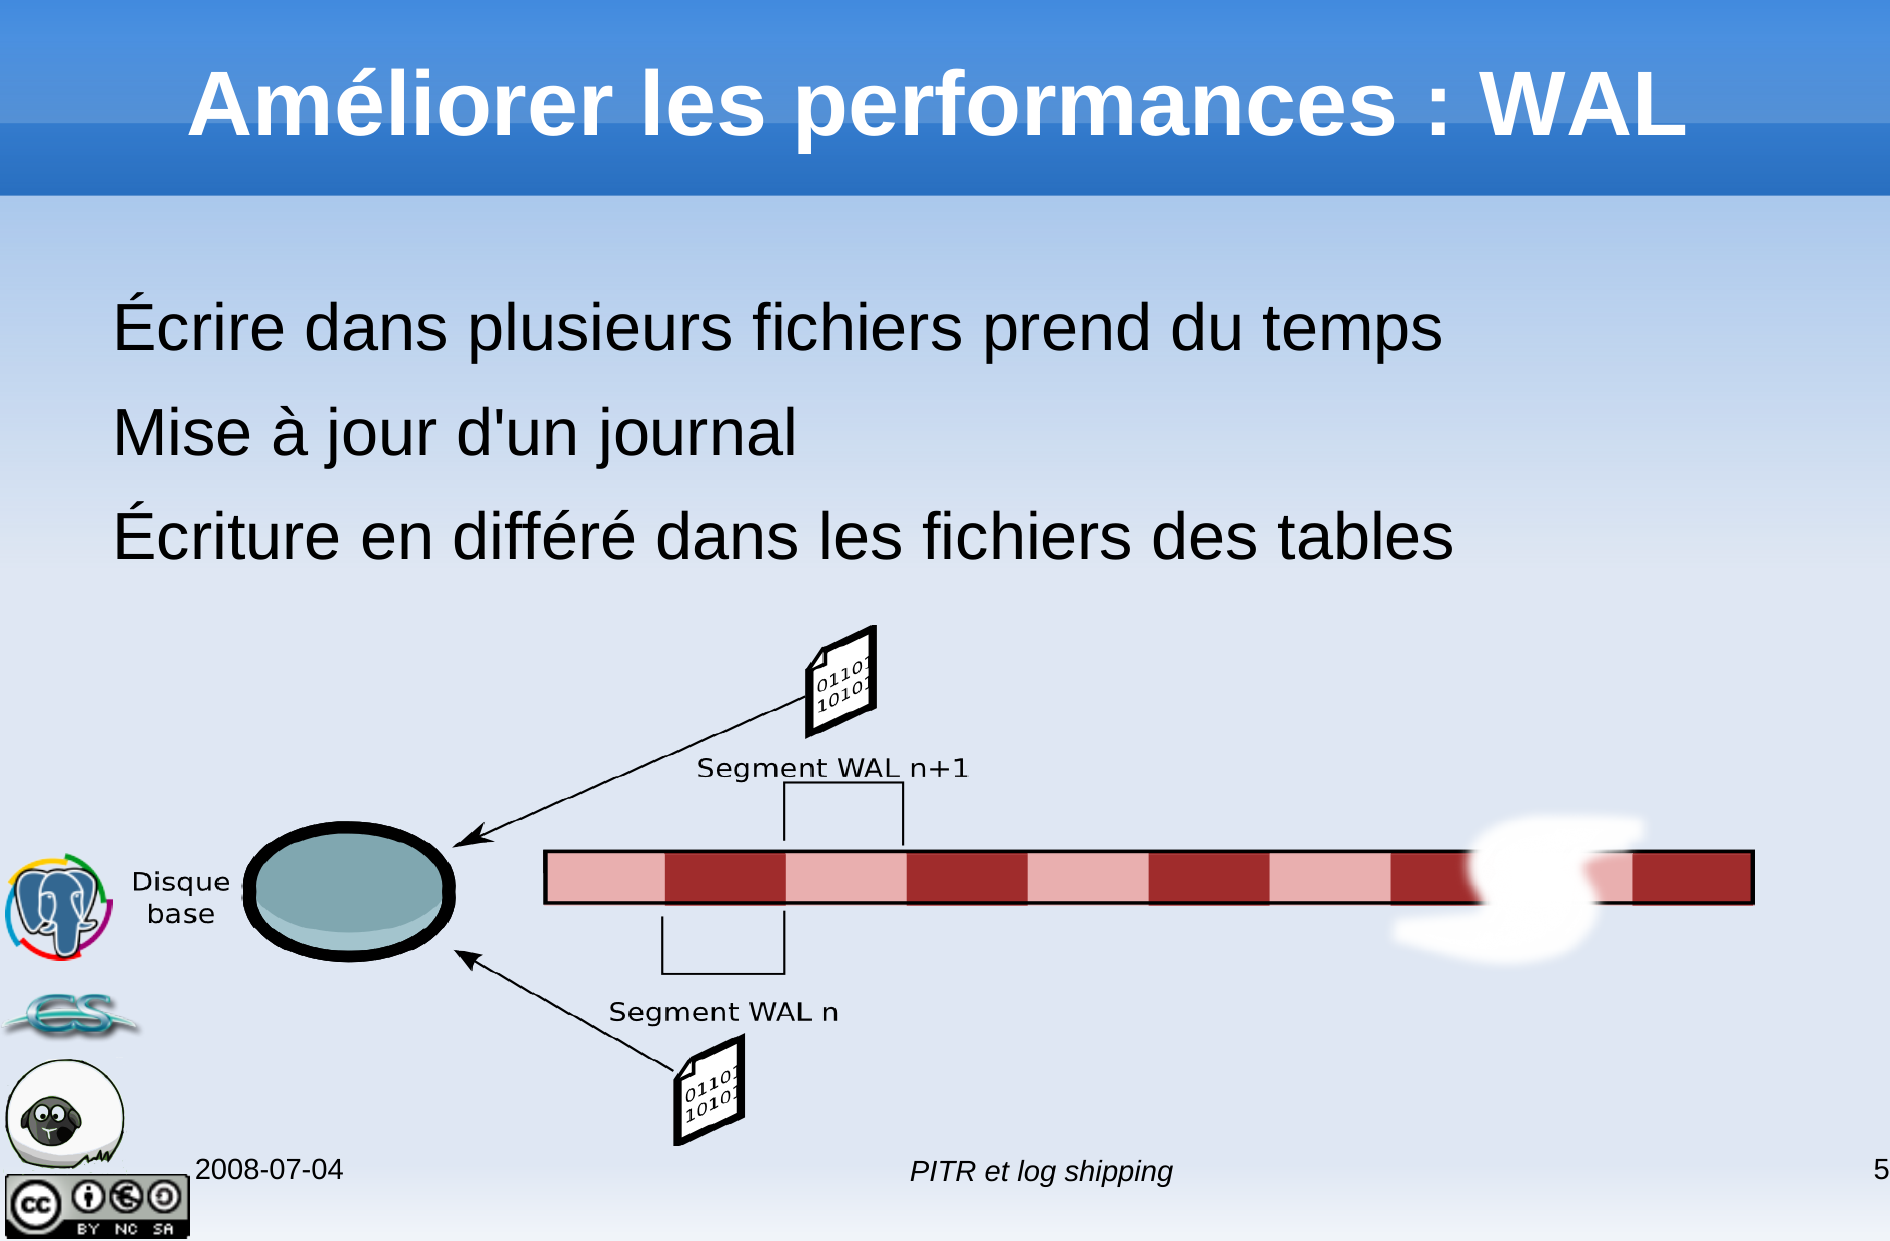

# Améliorer les performances : WAL
Écrire dans plusieurs fichiers prend du temps
Mise à jour d'un journal
Écriture en différé dans les fichiers des tables
2008-07-04
5
PITR et log shipping